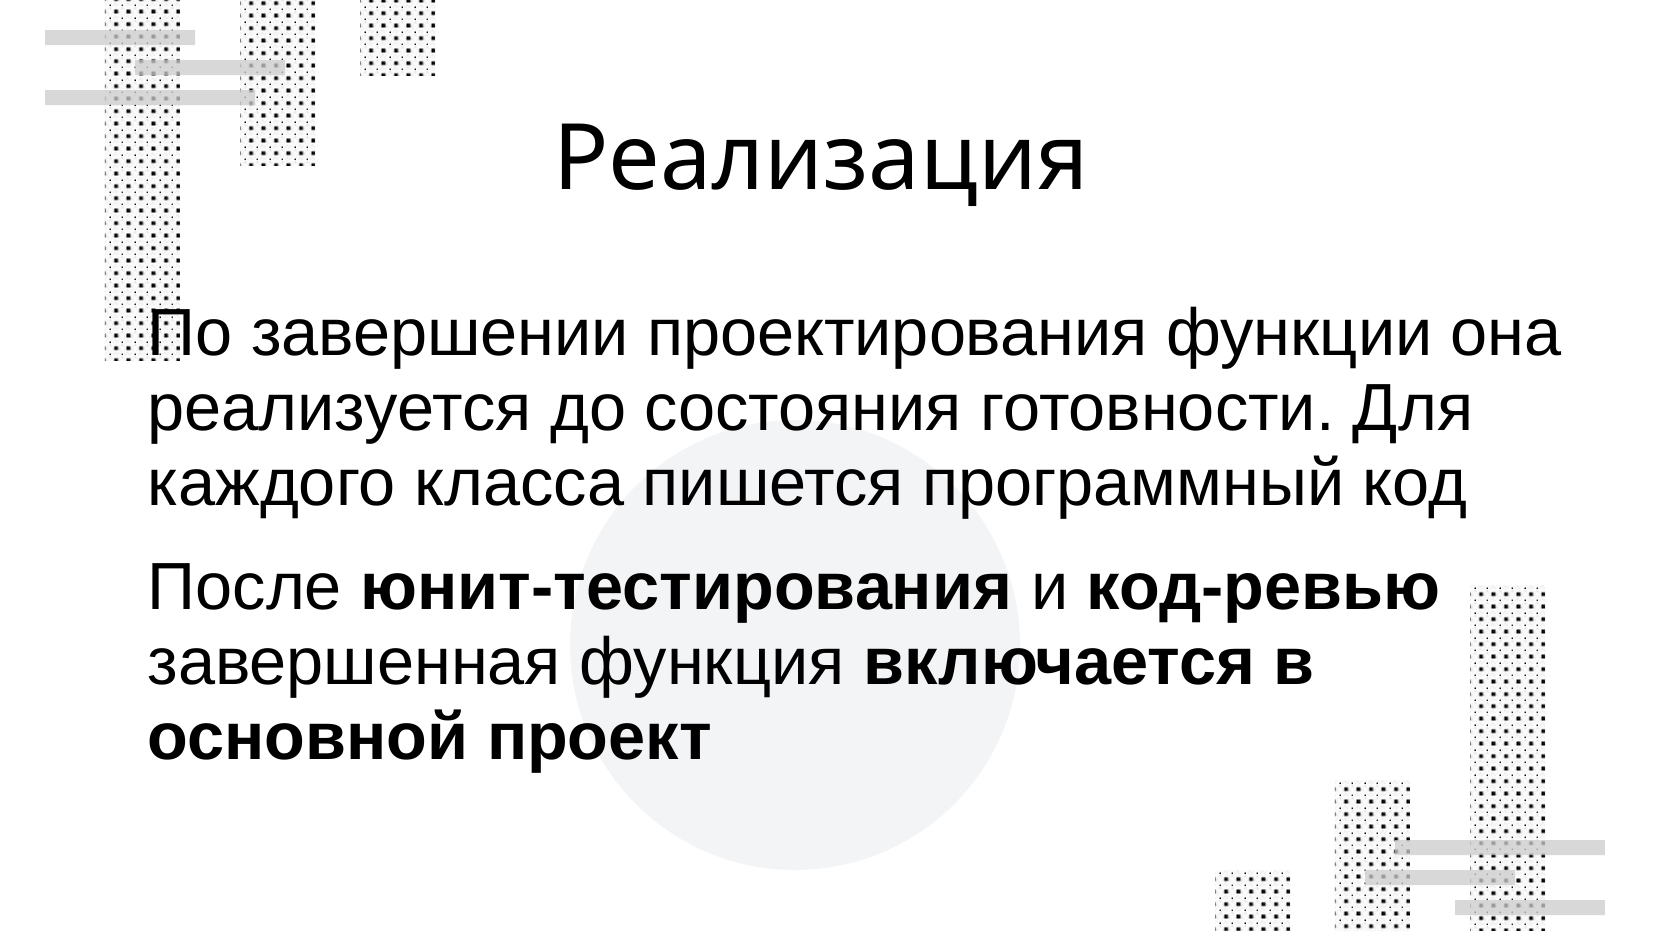

# Реализация
По завершении проектирования функции она реализуется до состояния готовности. Для каждого класса пишется программный код
После юнит-тестирования и код-ревью завершенная функция включается в основной проект